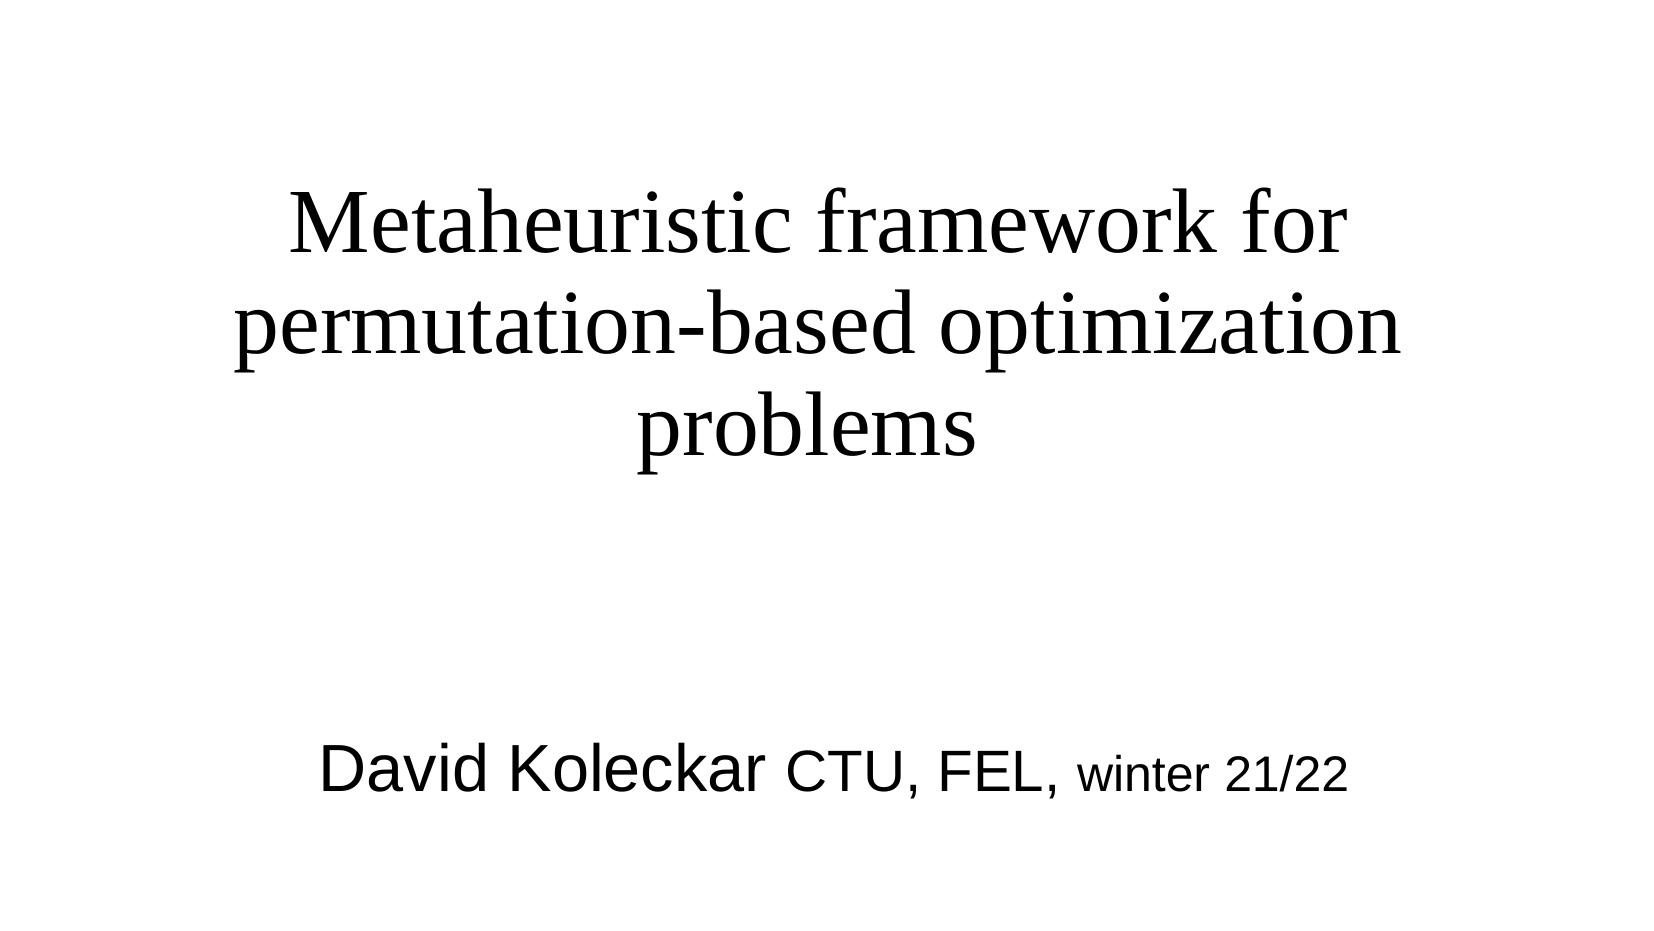

# Metaheuristic framework for permutation-based optimization problems
David Koleckar CTU, FEL, winter 21/22